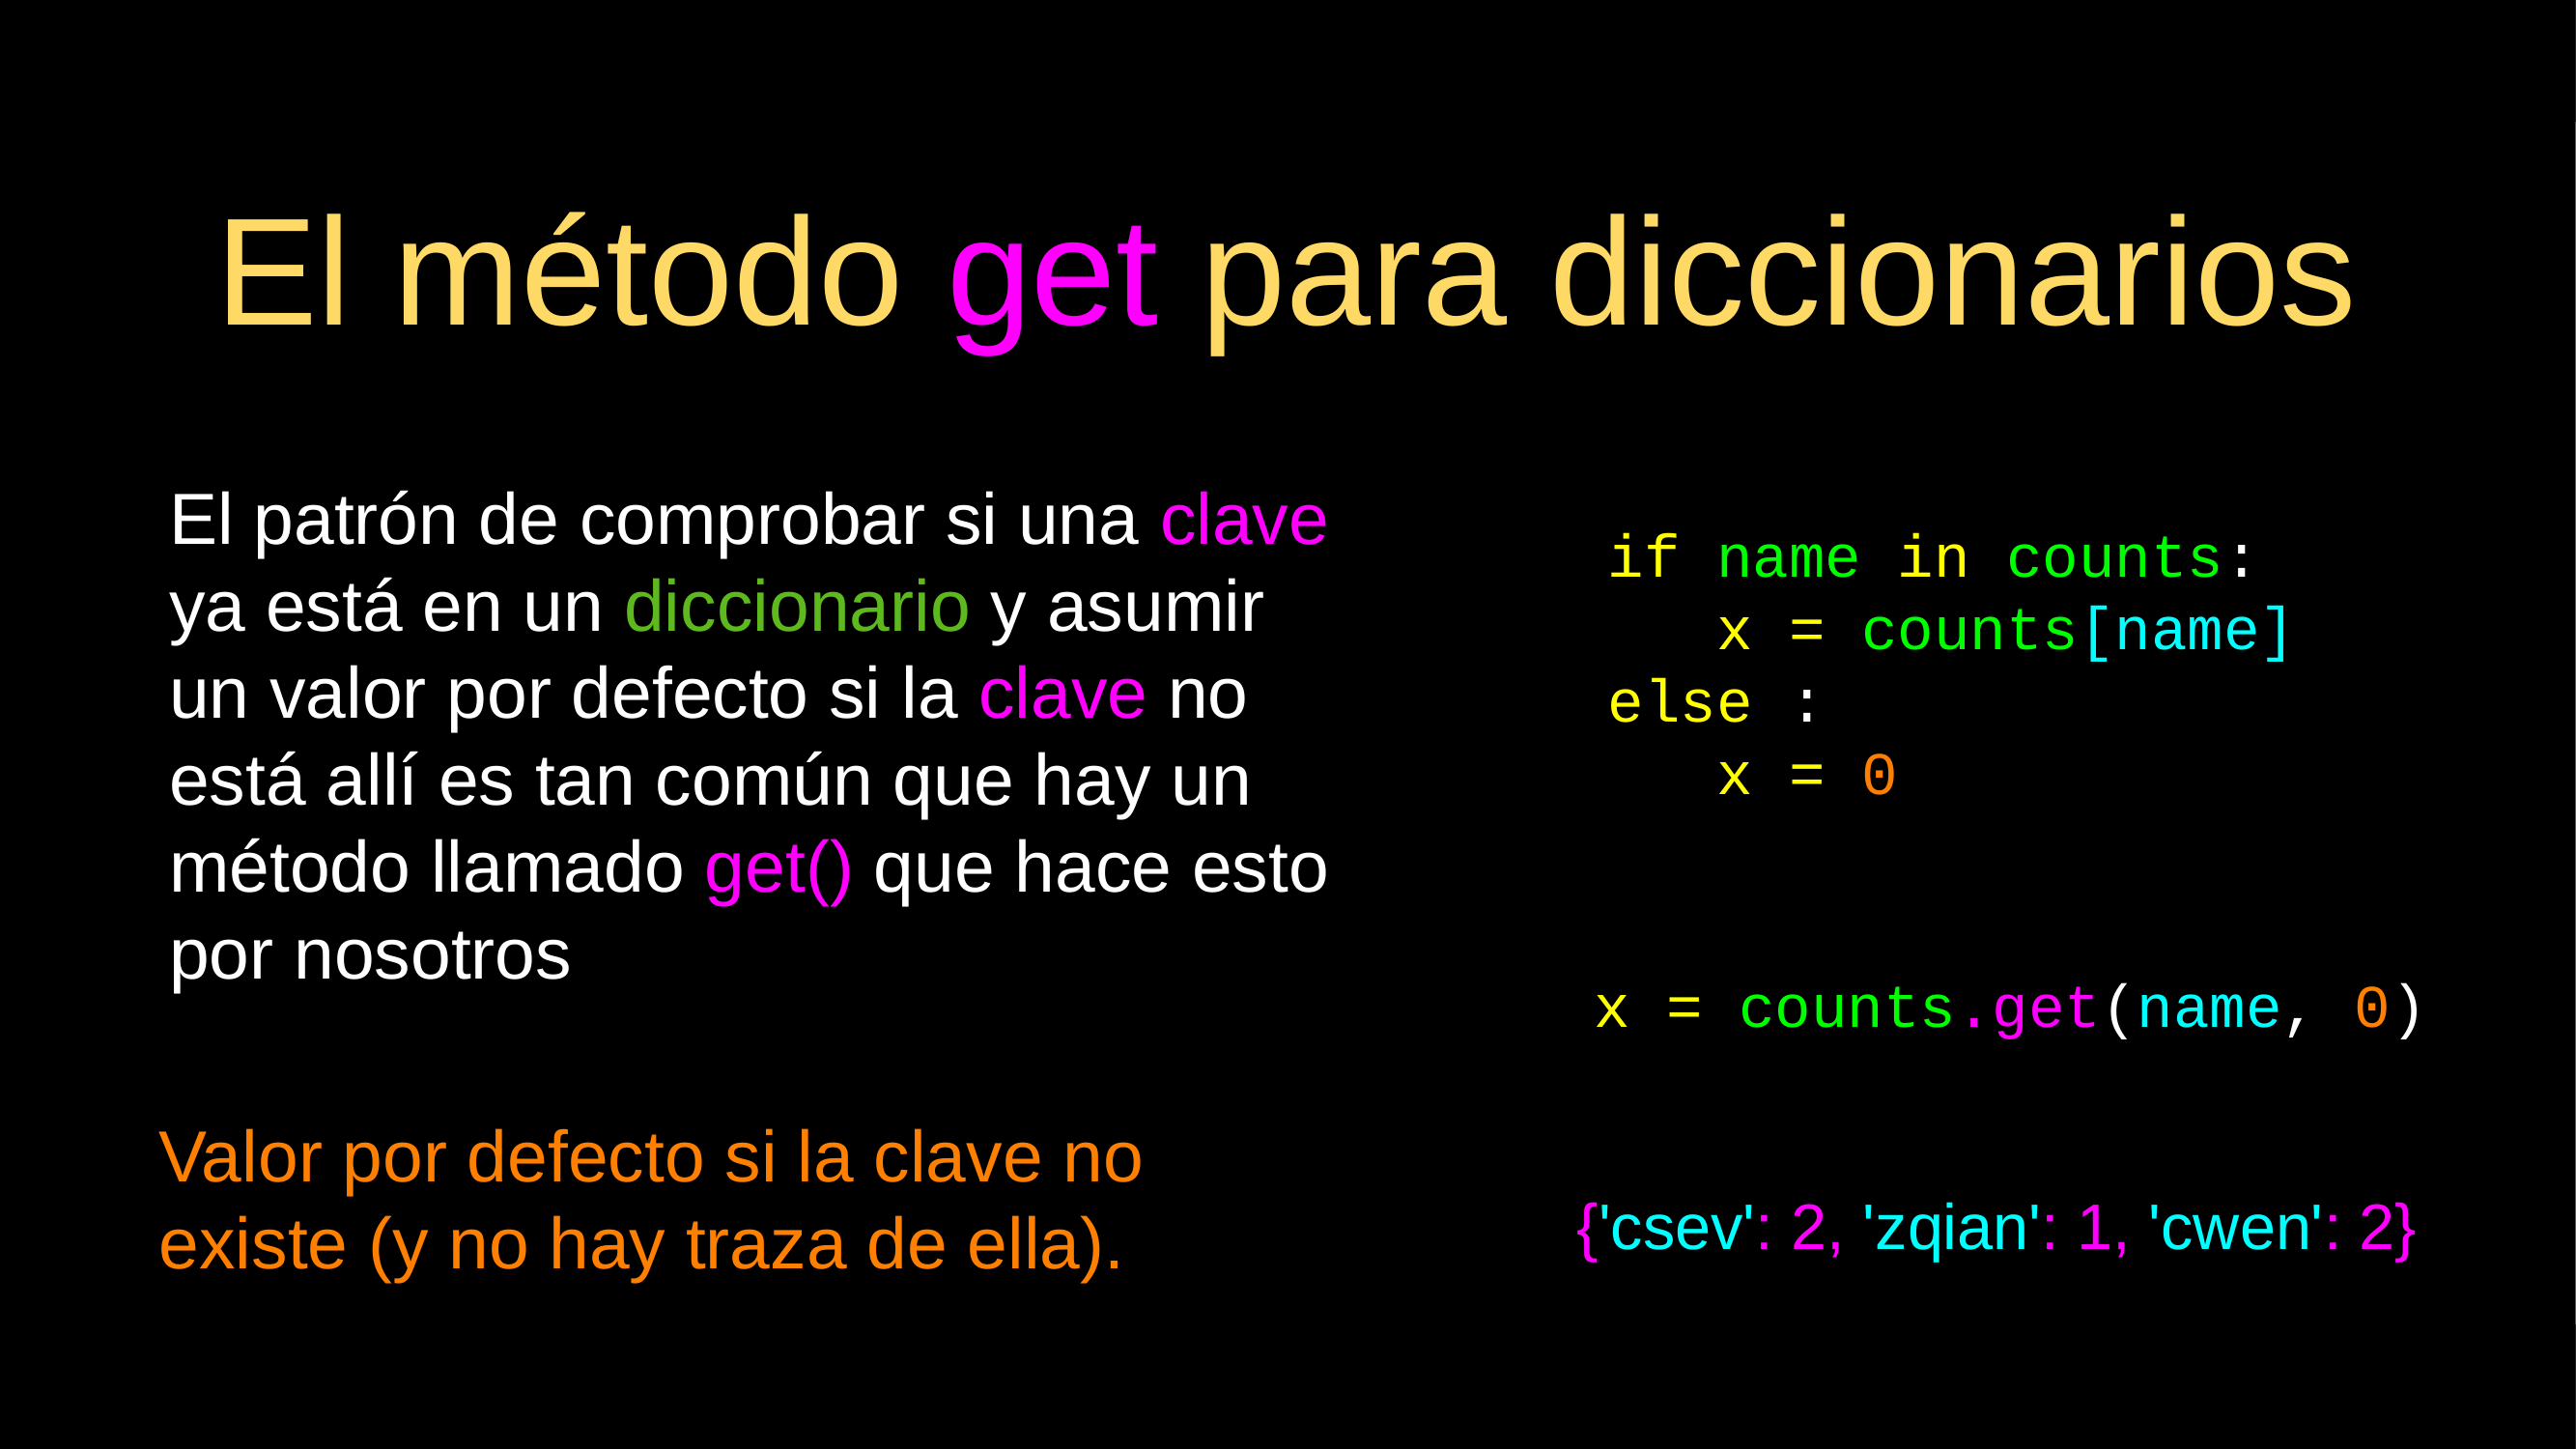

# El método get para diccionarios
El patrón de comprobar si una clave ya está en un diccionario y asumir un valor por defecto si la clave no está allí es tan común que hay un método llamado get() que hace esto por nosotros
 if name in counts:
 x = counts[name]
 else :
 x = 0
x = counts.get(name, 0)
Valor por defecto si la clave no existe (y no hay traza de ella).
{'csev': 2, 'zqian': 1, 'cwen': 2}